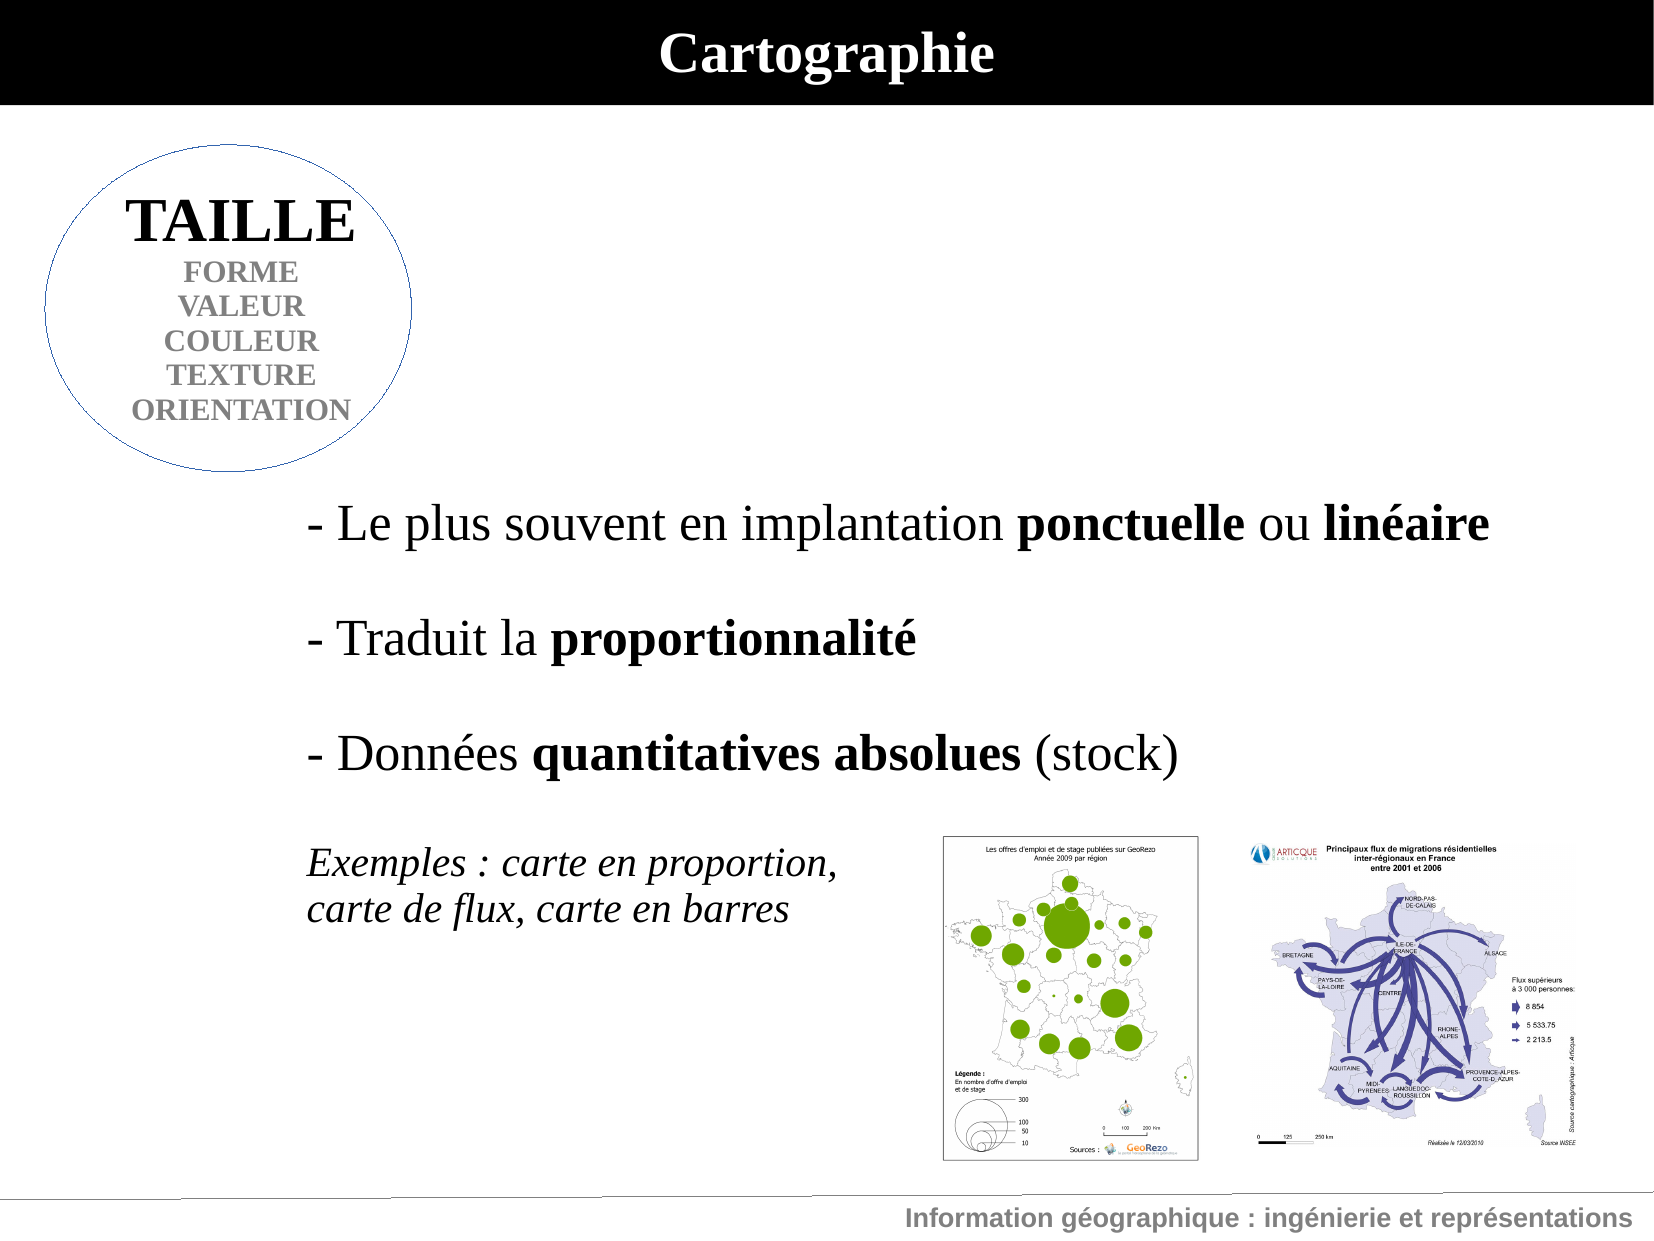

# Cartographie
TAILLE
FORME
VALEUR
COULEUR
TEXTURE
ORIENTATION
- Le plus souvent en implantation ponctuelle ou linéaire
- Traduit la proportionnalité
- Données quantitatives absolues (stock)
Exemples : carte en proportion,
carte de flux, carte en barres